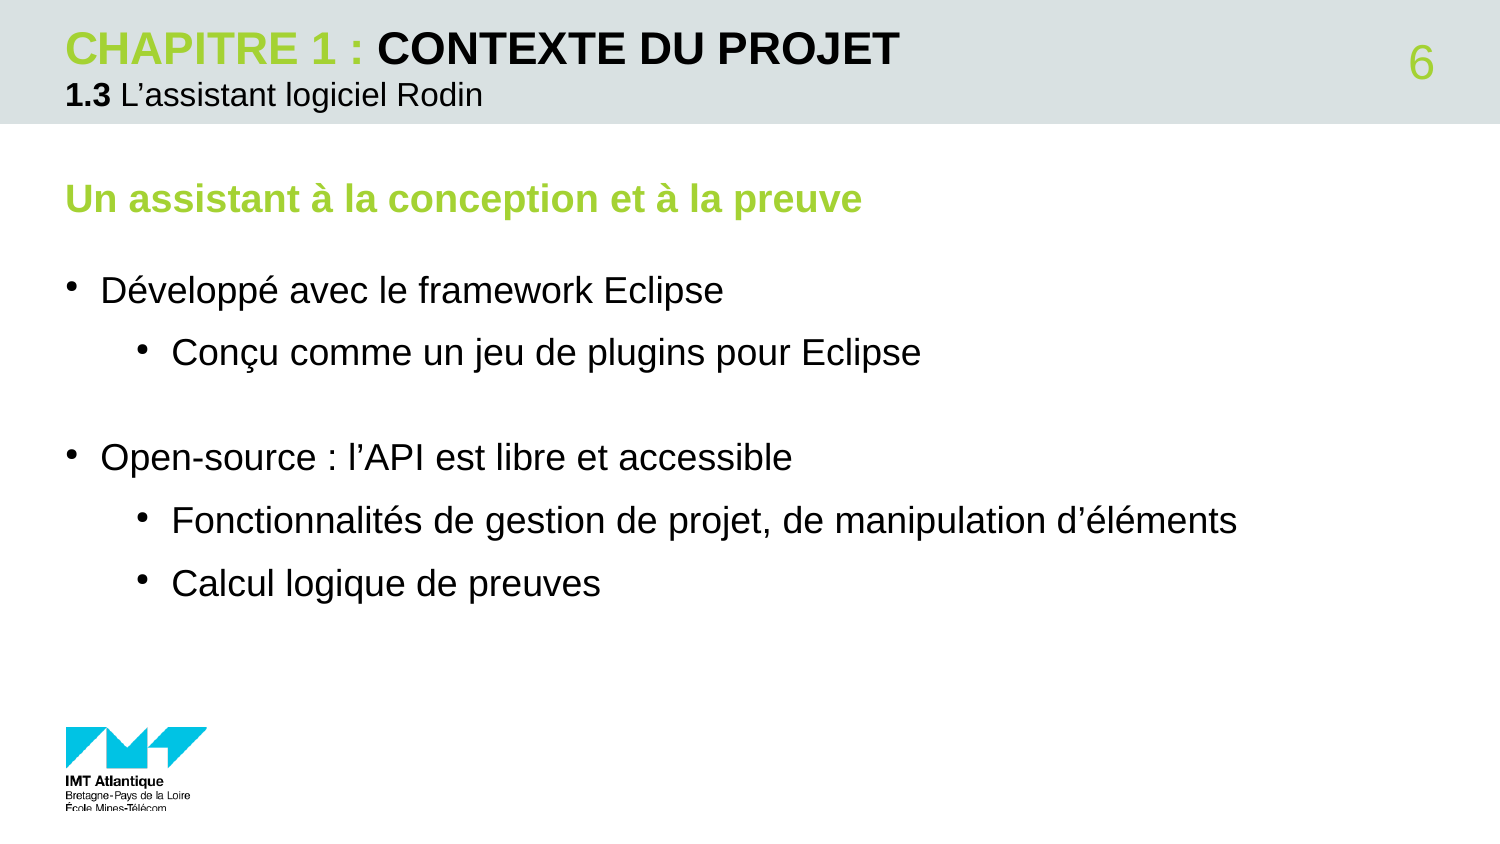

# CHAPITRE 1 : Contexte du projet
1.3 L’assistant logiciel Rodin
Un assistant à la conception et à la preuve
Développé avec le framework Eclipse
Conçu comme un jeu de plugins pour Eclipse
Open-source : l’API est libre et accessible
Fonctionnalités de gestion de projet, de manipulation d’éléments
Calcul logique de preuves